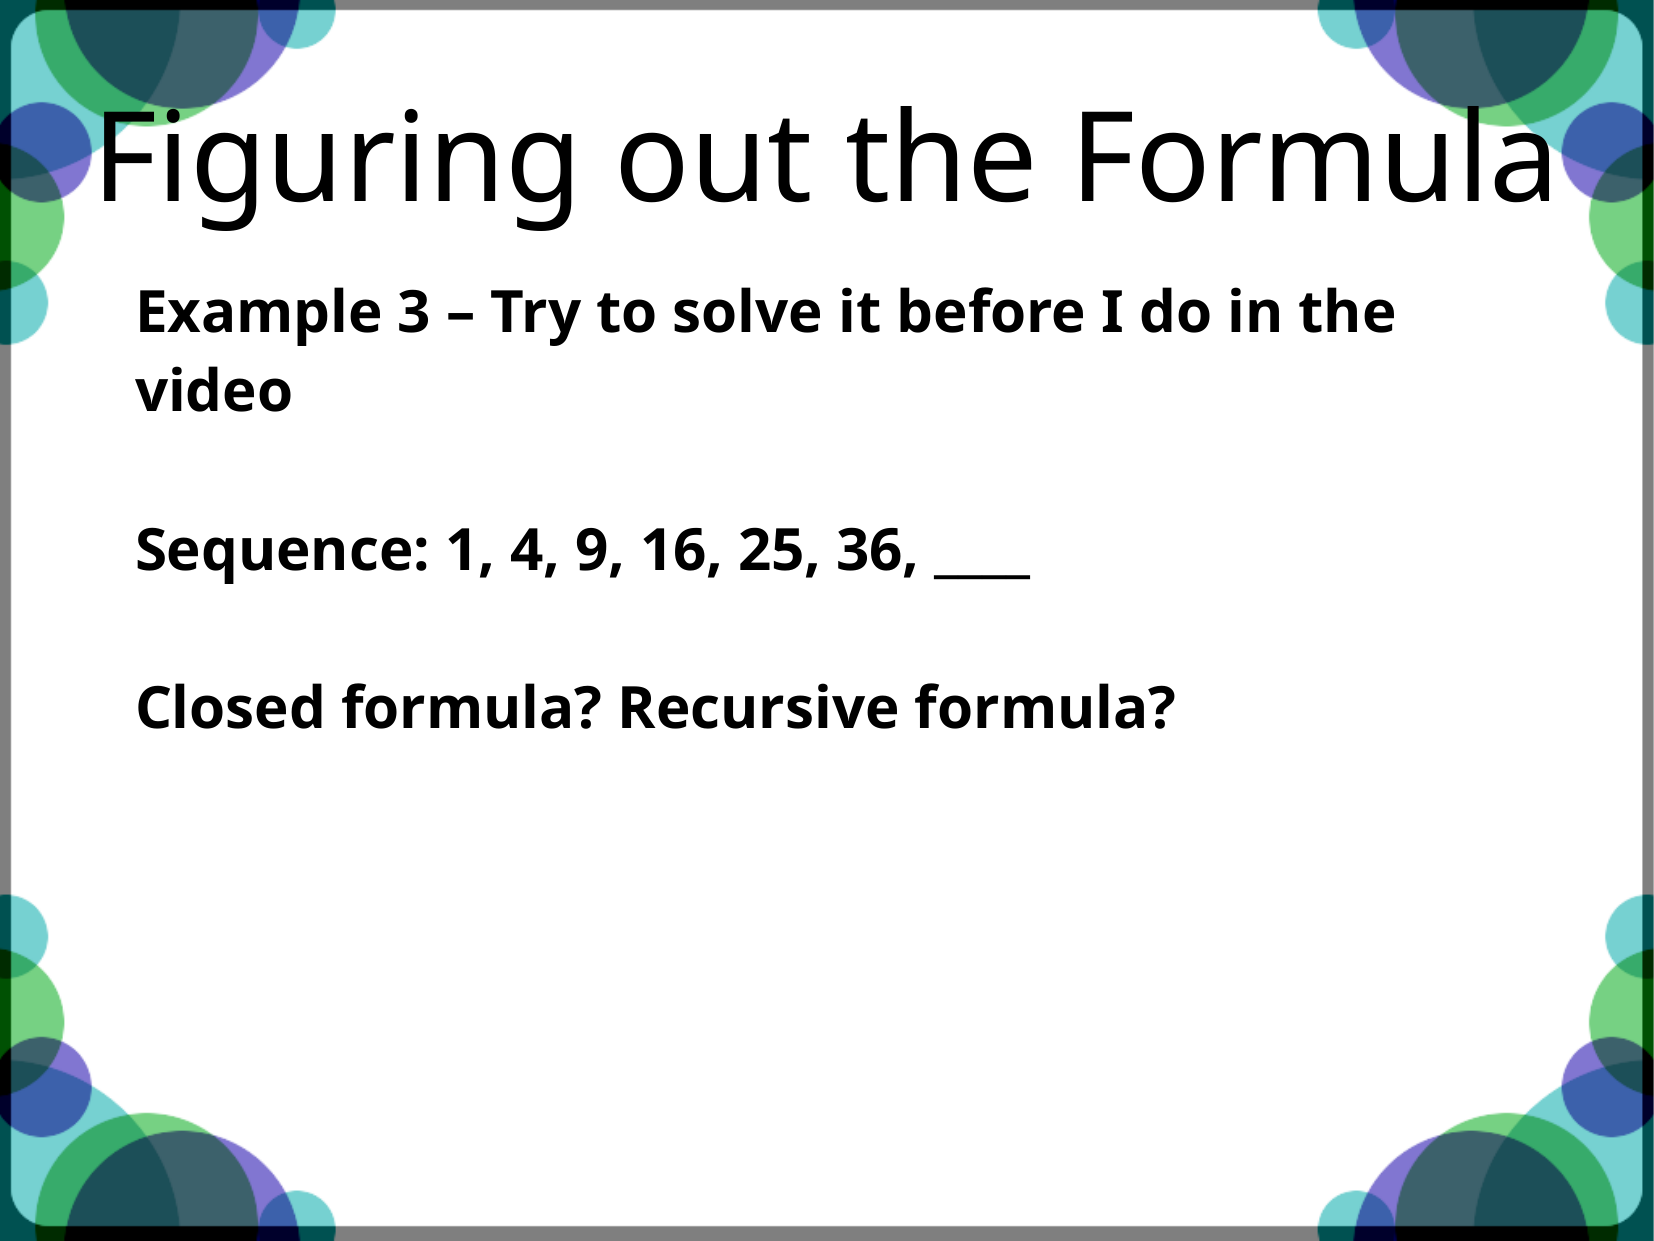

# Figuring out the Formula
Example 3 – Try to solve it before I do in the video
Sequence: 1, 4, 9, 16, 25, 36, ____
Closed formula? Recursive formula?